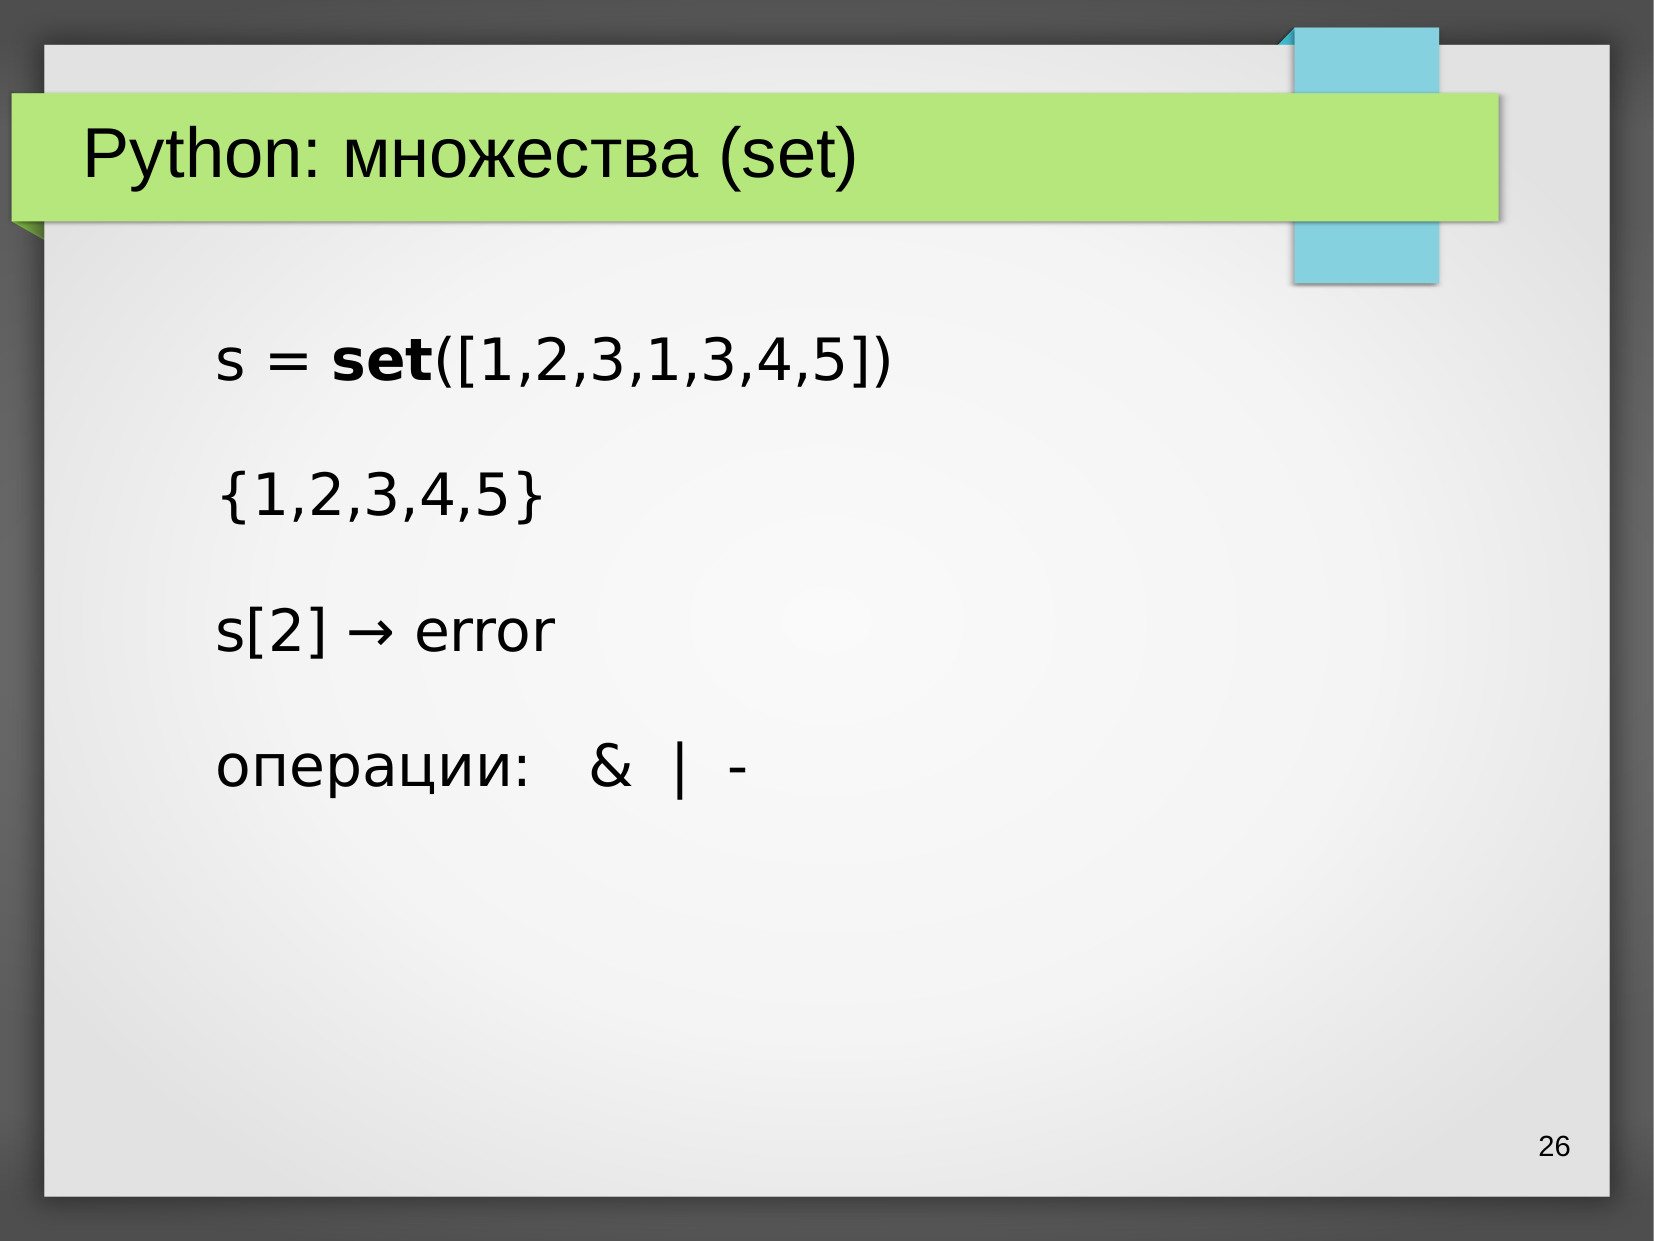

# Python: множества (set)
s = set([1,2,3,1,3,4,5])
{1,2,3,4,5}
s[2] → error
операции: & | -
26